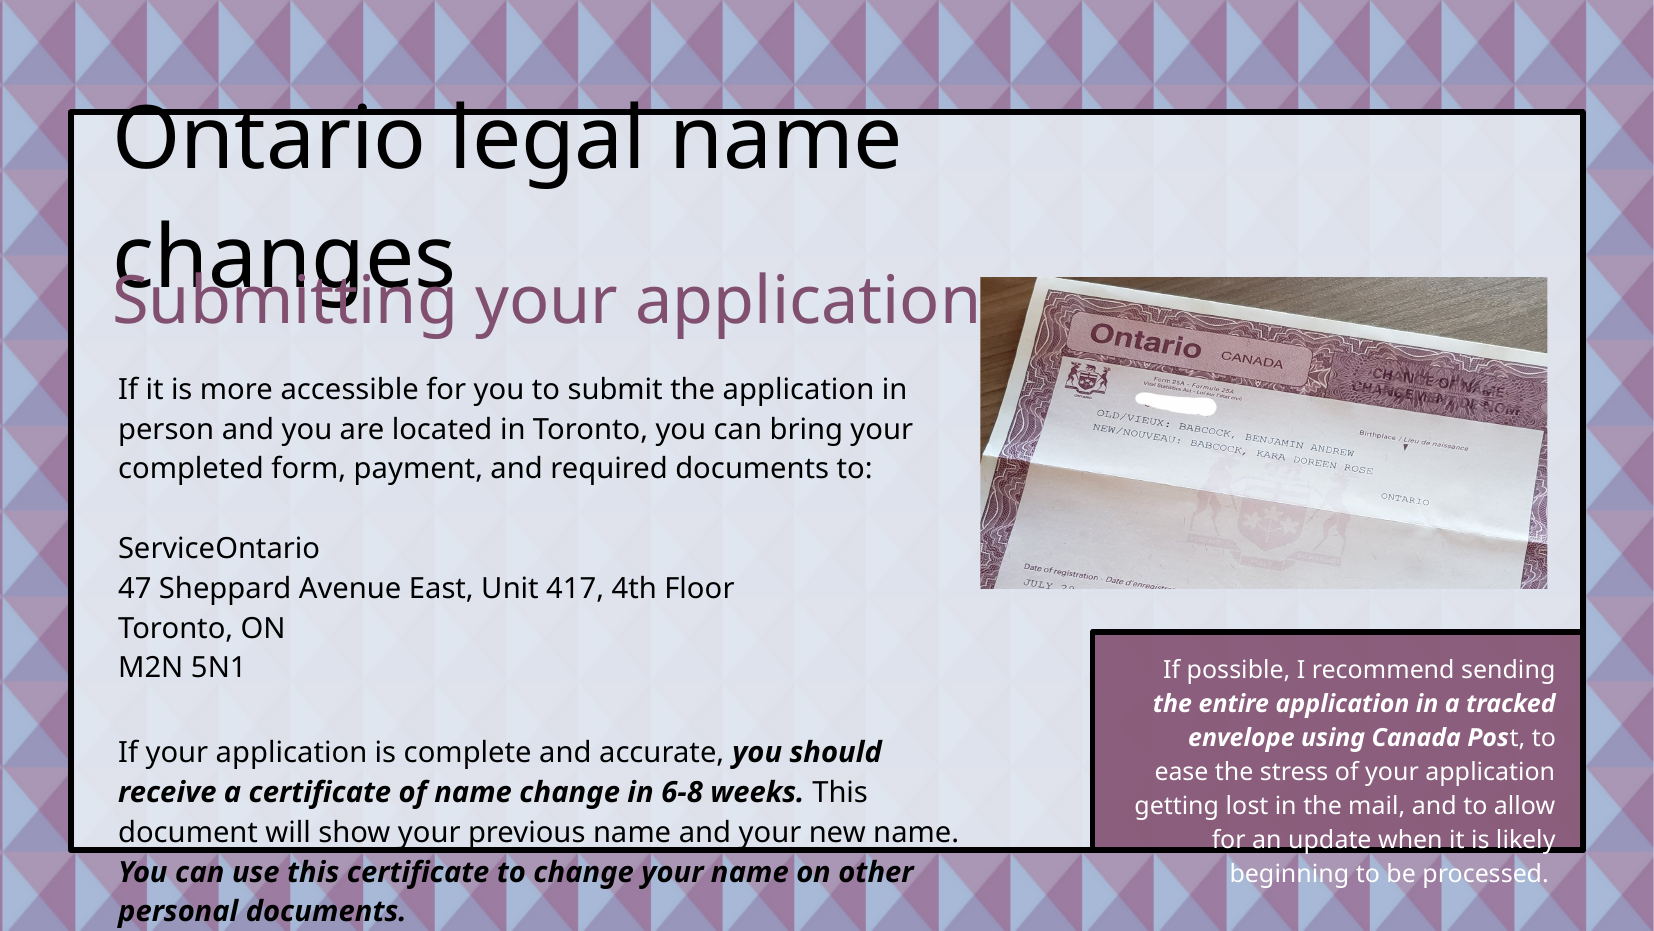

# Ontario legal name changes
Submitting your application
If it is more accessible for you to submit the application in person and you are located in Toronto, you can bring your completed form, payment, and required documents to:
ServiceOntario
47 Sheppard Avenue East, Unit 417, 4th Floor
Toronto, ON
M2N 5N1
If your application is complete and accurate, you should receive a certificate of name change in 6-8 weeks. This document will show your previous name and your new name. You can use this certificate to change your name on other personal documents.
If possible, I recommend sending the entire application in a tracked envelope using Canada Post, to ease the stress of your application getting lost in the mail, and to allow for an update when it is likely beginning to be processed.